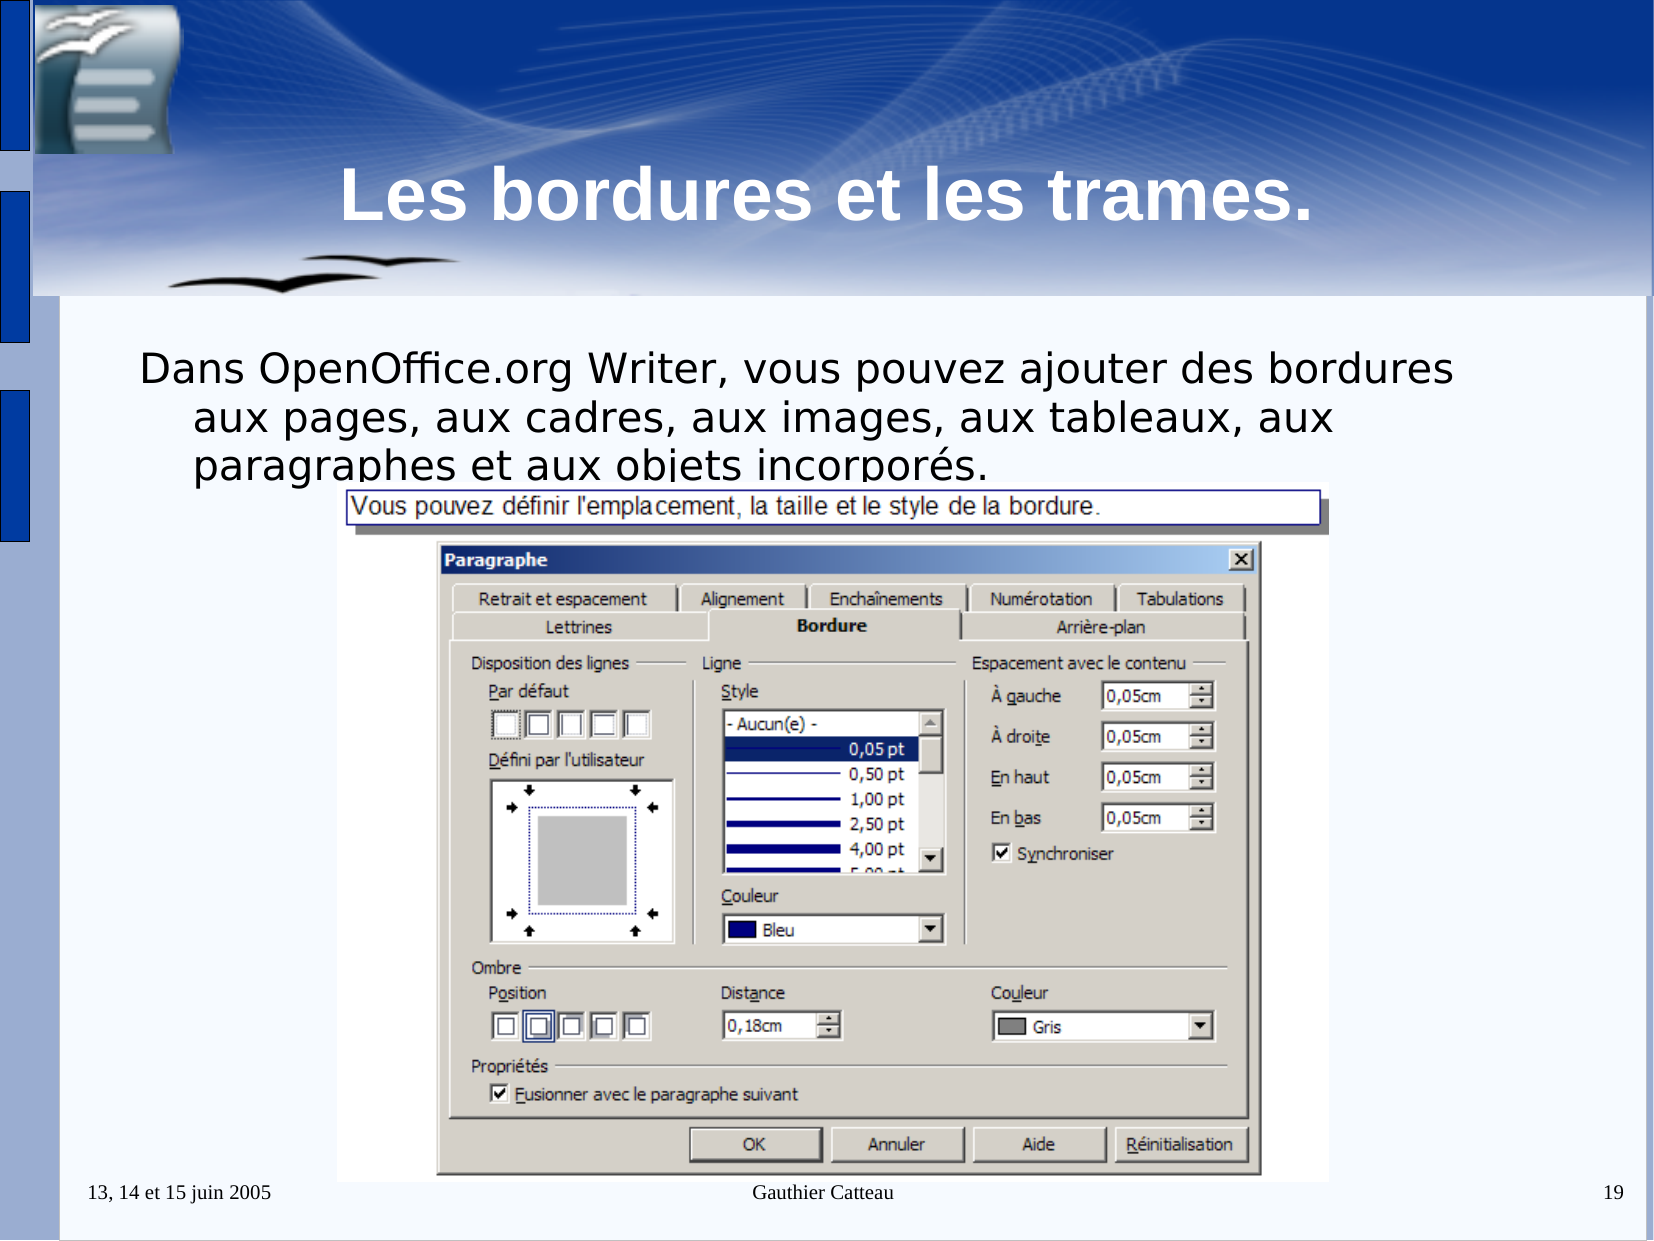

# Les bordures et les trames.
Dans OpenOffice.org Writer, vous pouvez ajouter des bordures aux pages, aux cadres, aux images, aux tableaux, aux paragraphes et aux objets incorporés.
Gauthier Catteau